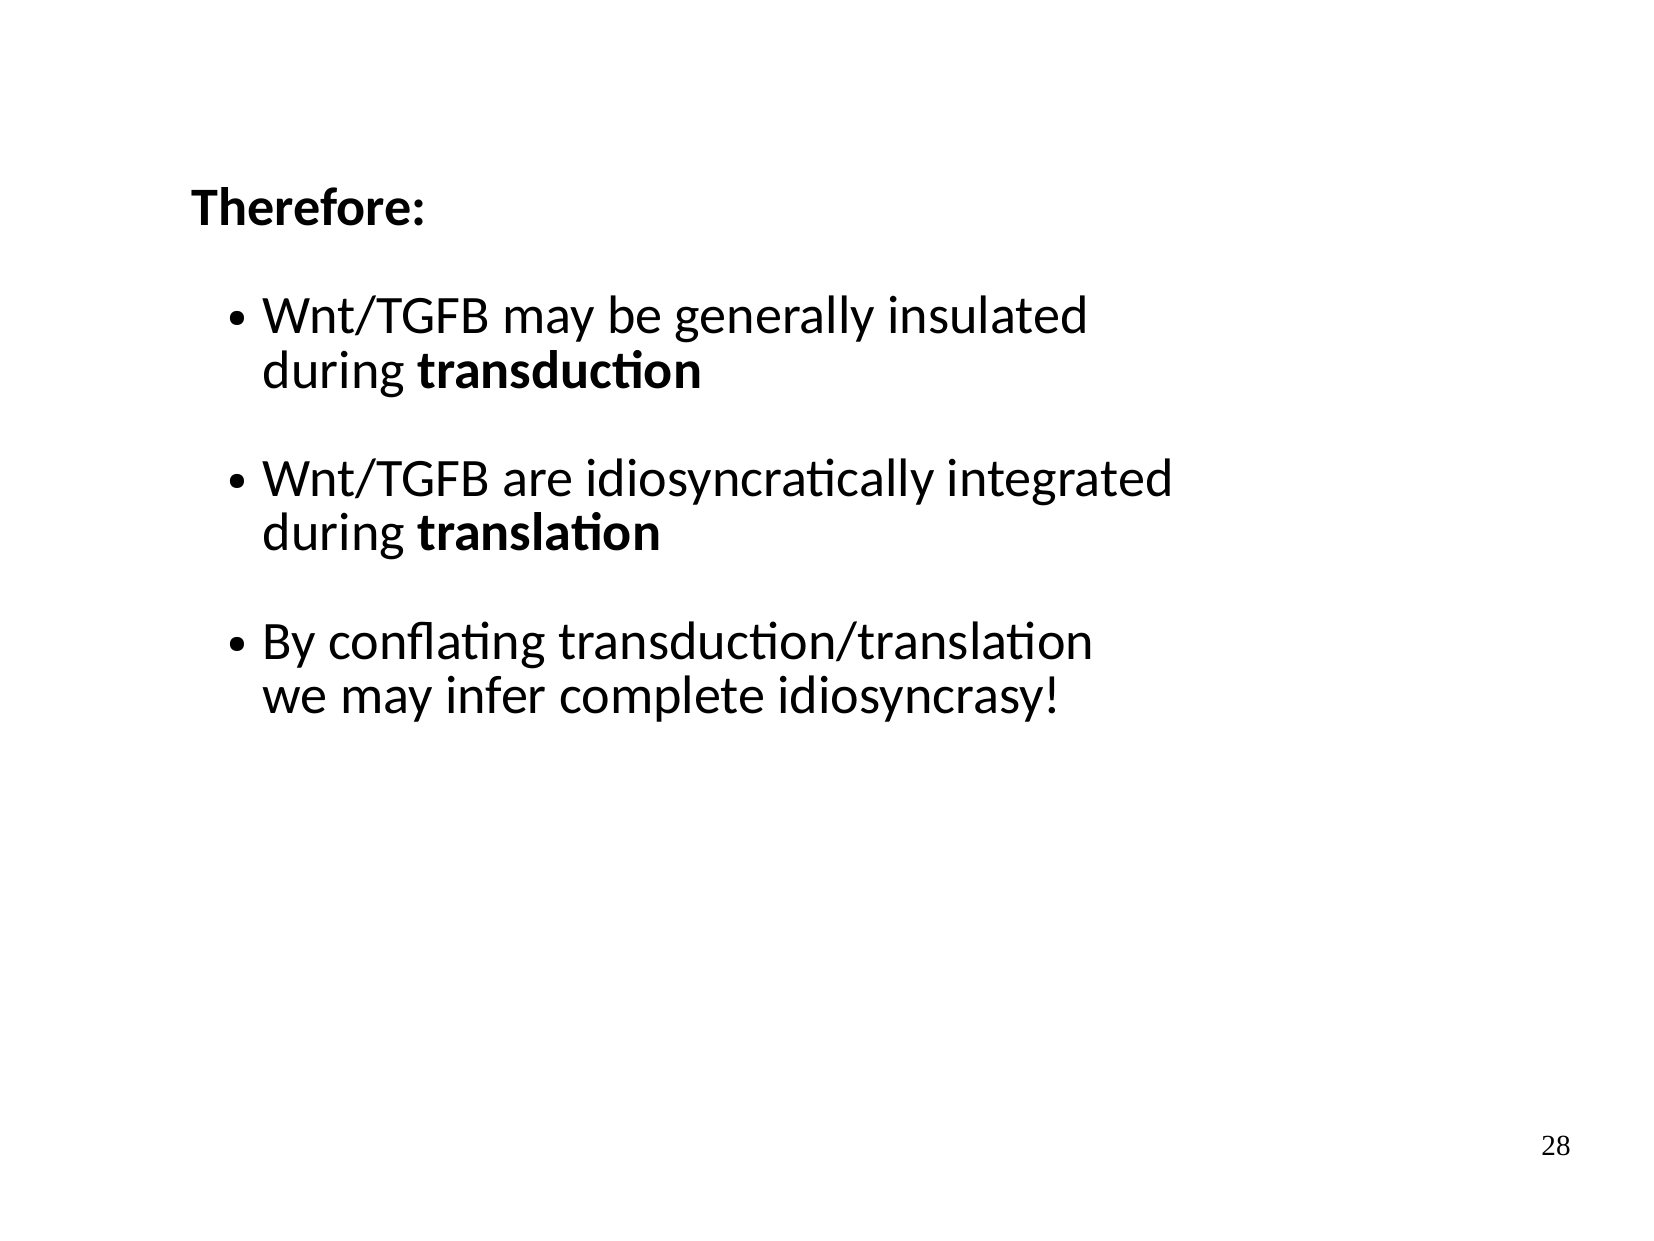

Therefore:
Wnt/TGFB may be generally insulated
during transduction
Wnt/TGFB are idiosyncratically integrated
during translation
By conflating transduction/translation
we may infer complete idiosyncrasy!
28